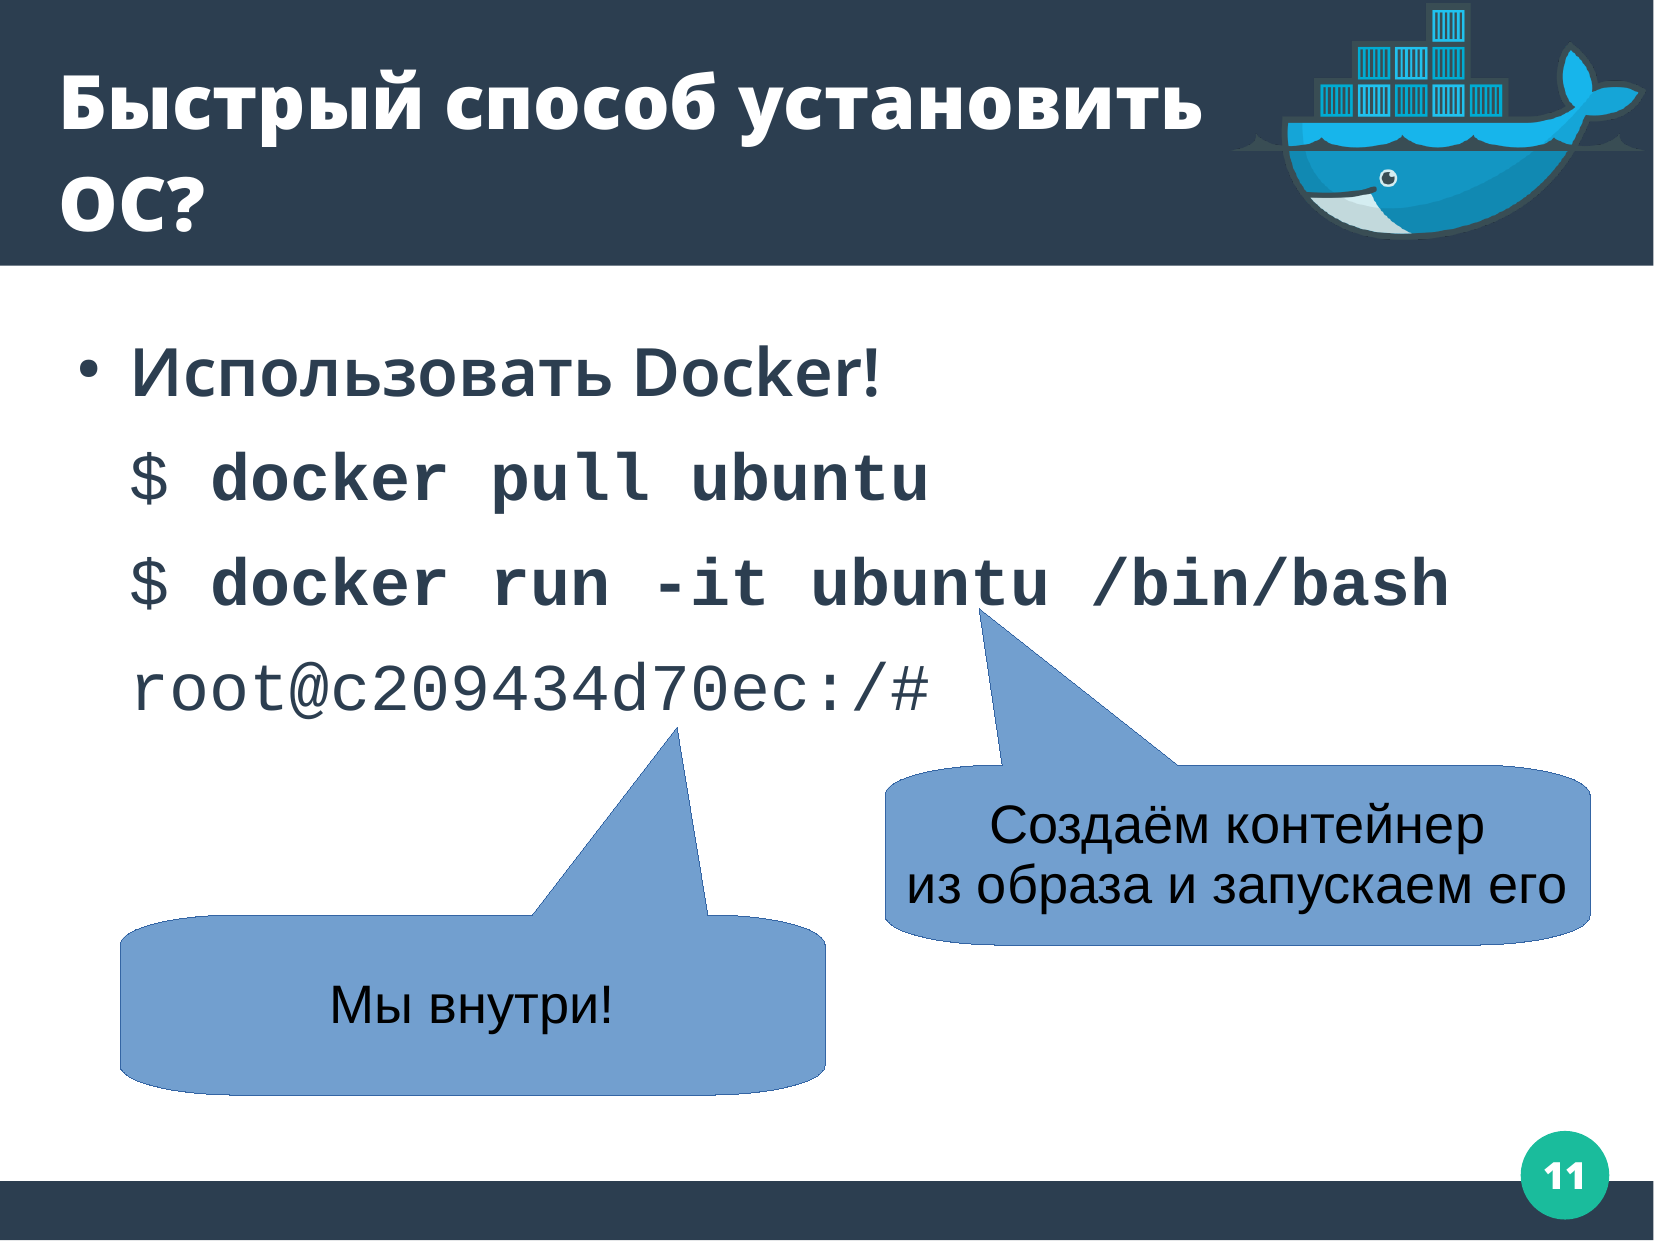

# Быстрый способ установить ОС?
Использовать Docker!
$ docker pull ubuntu
$ docker run -it ubuntu /bin/bash
root@c209434d70ec:/#
Создаём контейнер
из образа и запускаем его
Мы внутри!
11